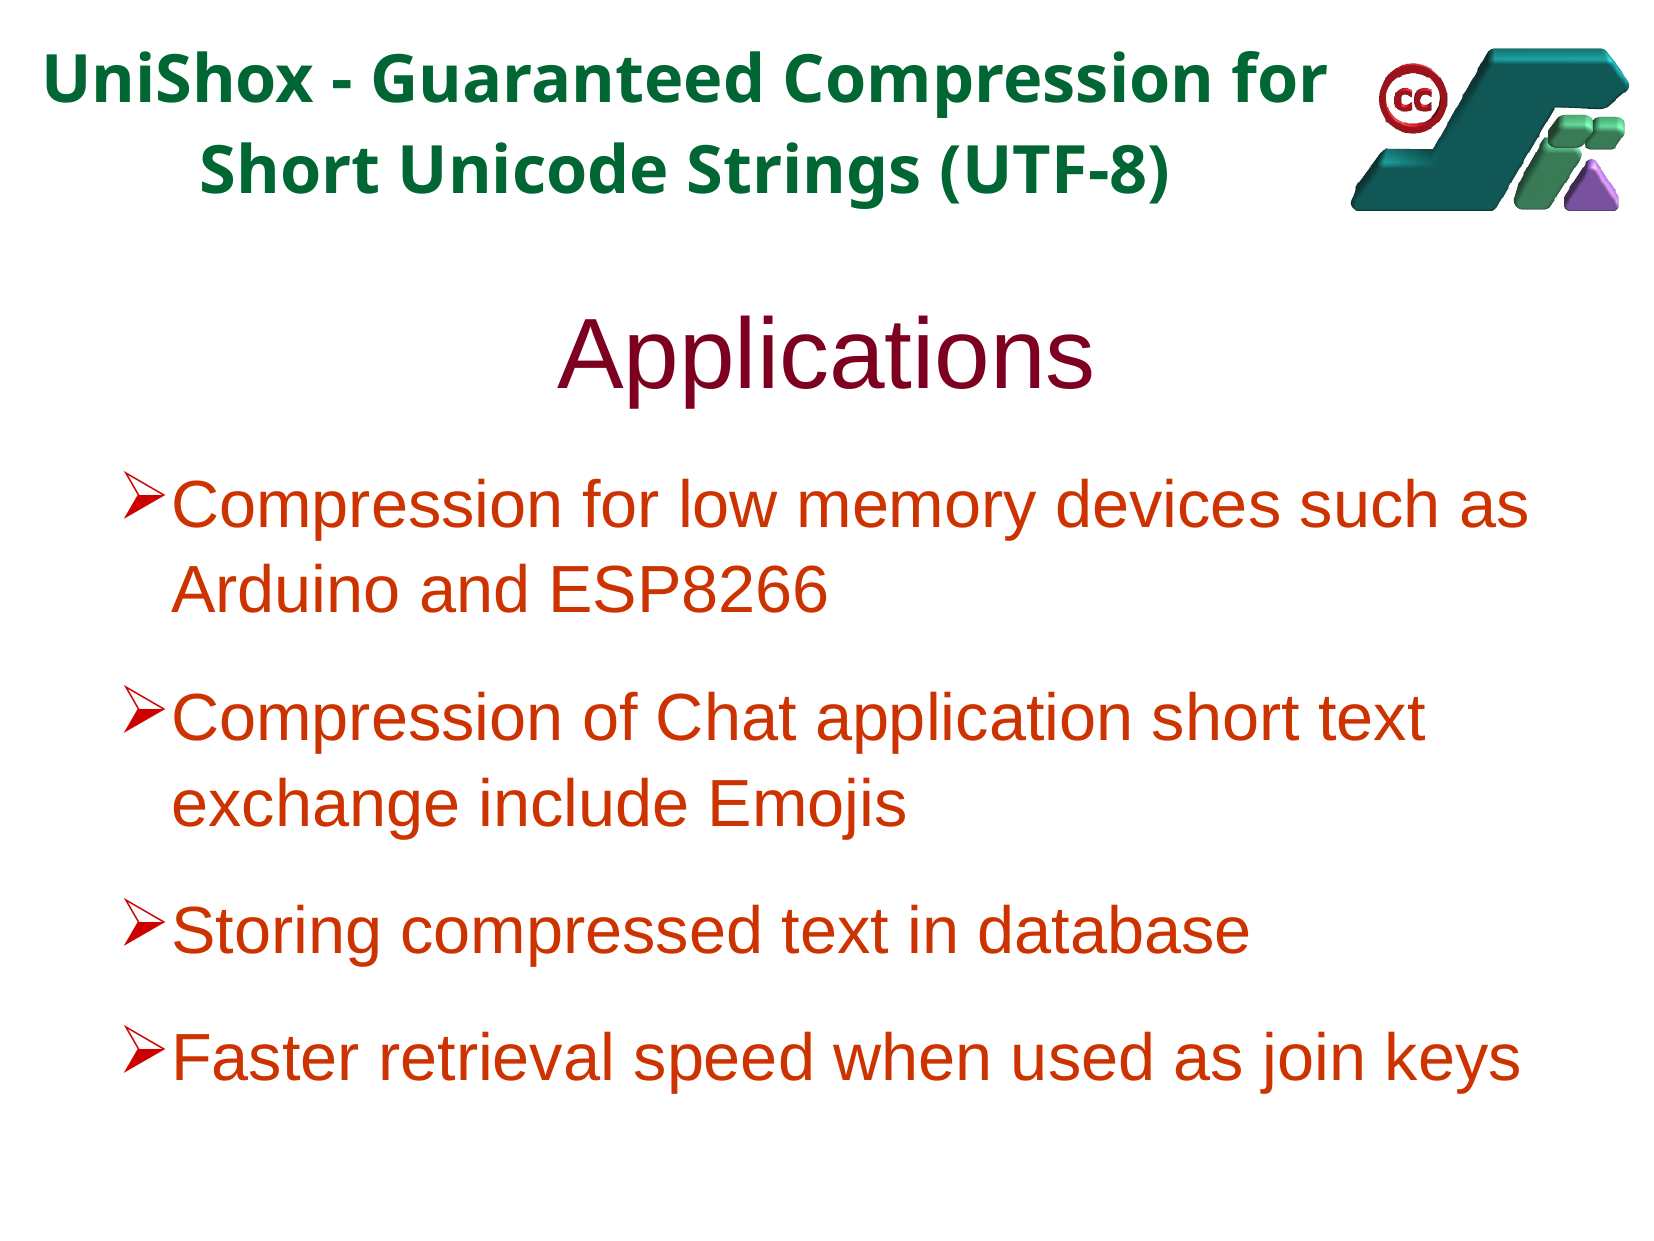

UniShox - Guaranteed Compression for Short Unicode Strings (UTF-8)
Applications
# Compression for low memory devices such as Arduino and ESP8266
Compression of Chat application short text exchange include Emojis
Storing compressed text in database
Faster retrieval speed when used as join keys